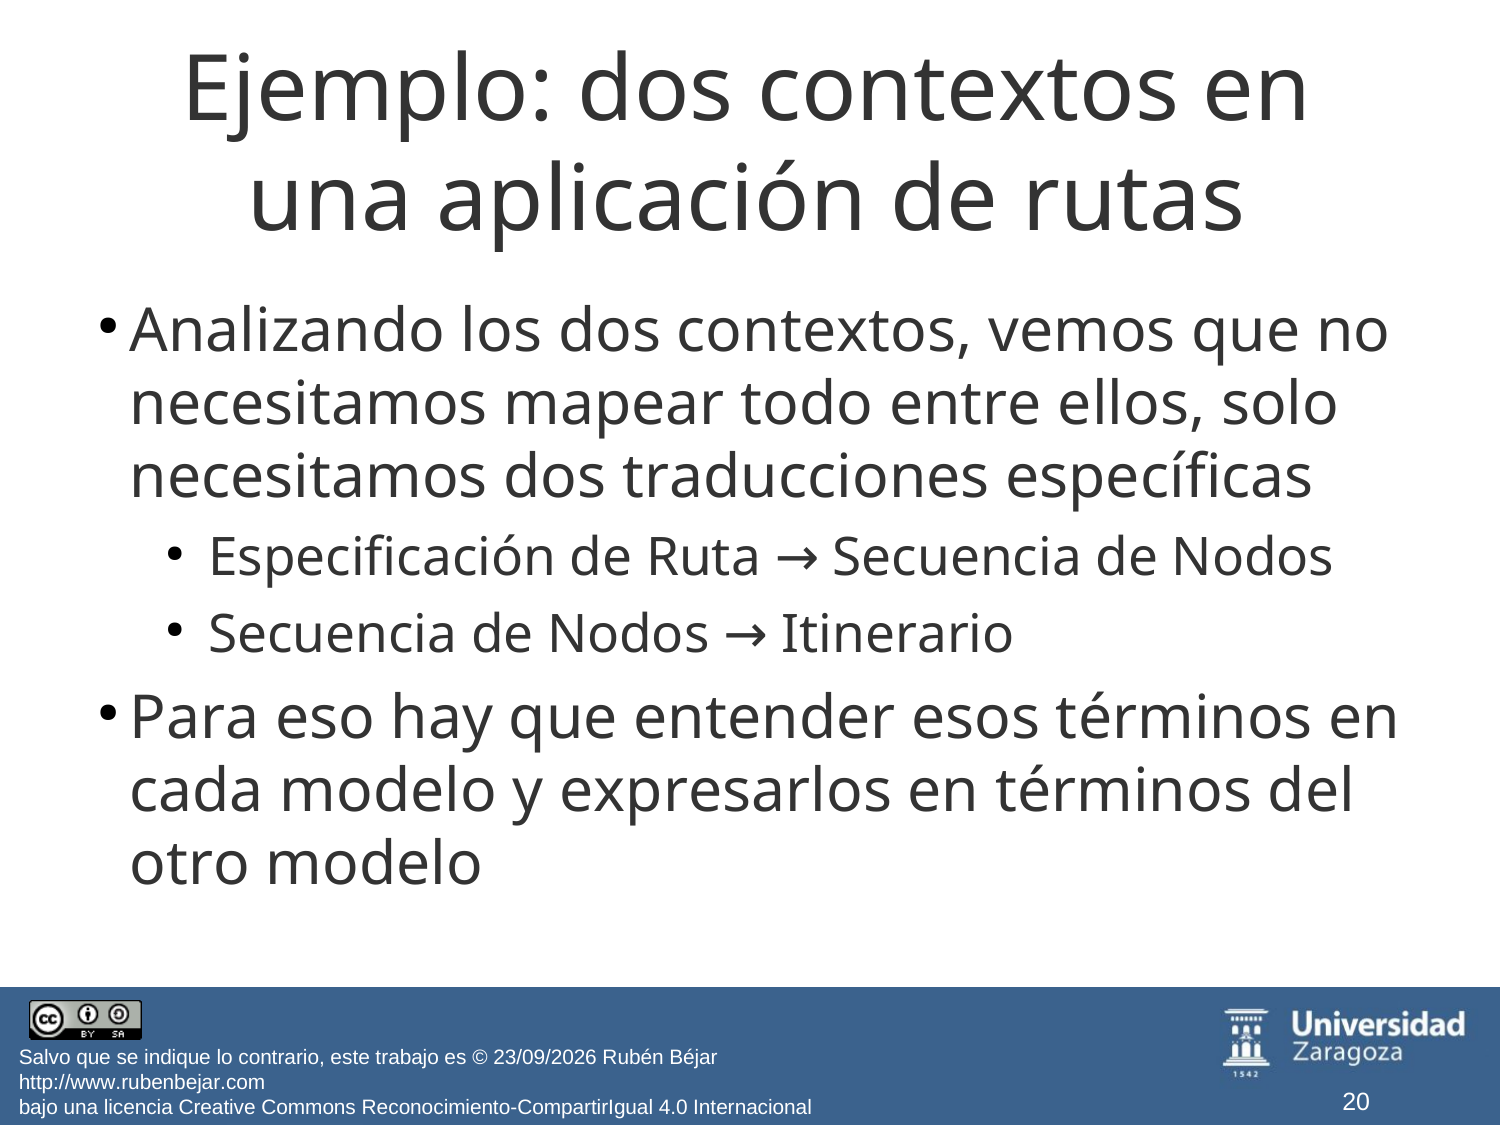

# Ejemplo: dos contextos en una aplicación de rutas
Analizando los dos contextos, vemos que no necesitamos mapear todo entre ellos, solo necesitamos dos traducciones específicas
Especificación de Ruta → Secuencia de Nodos
Secuencia de Nodos → Itinerario
Para eso hay que entender esos términos en cada modelo y expresarlos en términos del otro modelo